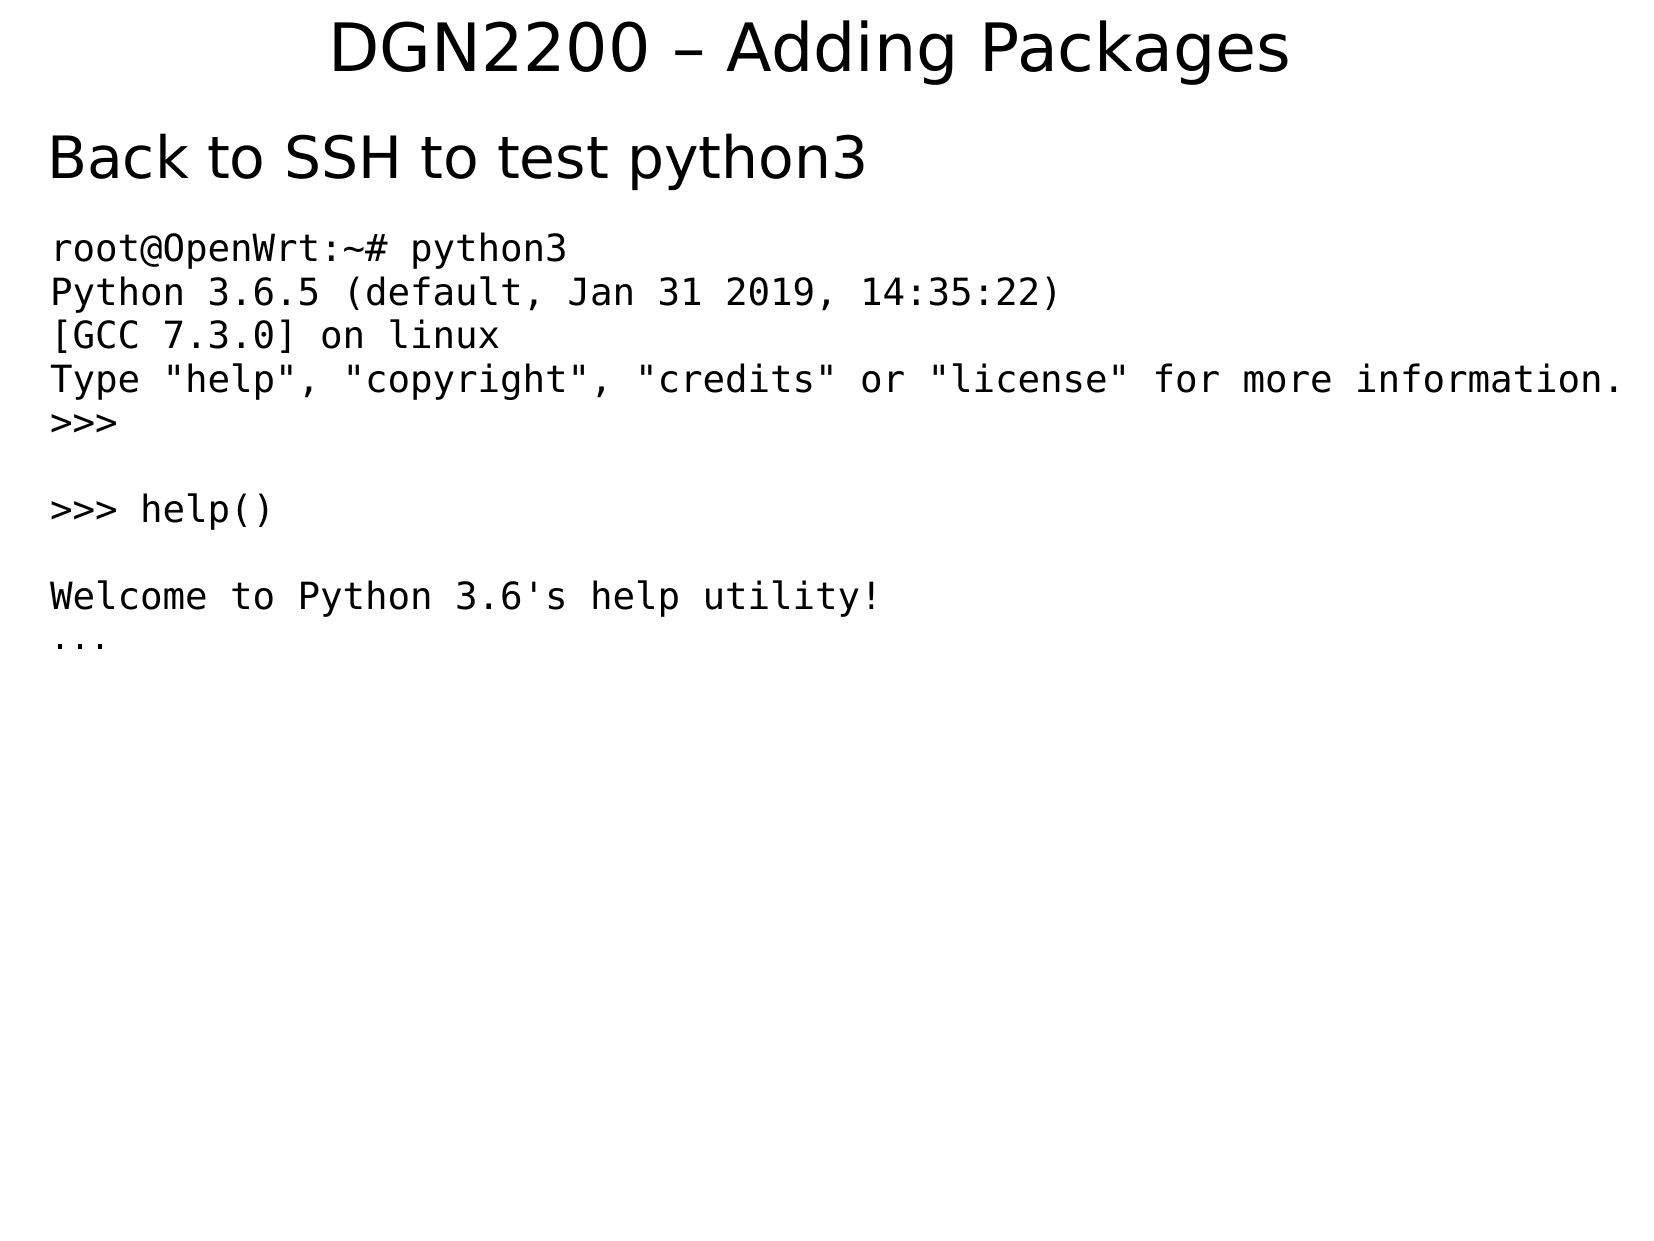

# DGN2200 – Adding Packages
Back to SSH to test python3
root@OpenWrt:~# python3
Python 3.6.5 (default, Jan 31 2019, 14:35:22)
[GCC 7.3.0] on linux
Type "help", "copyright", "credits" or "license" for more information.
>>>
>>> help()
Welcome to Python 3.6's help utility!
...